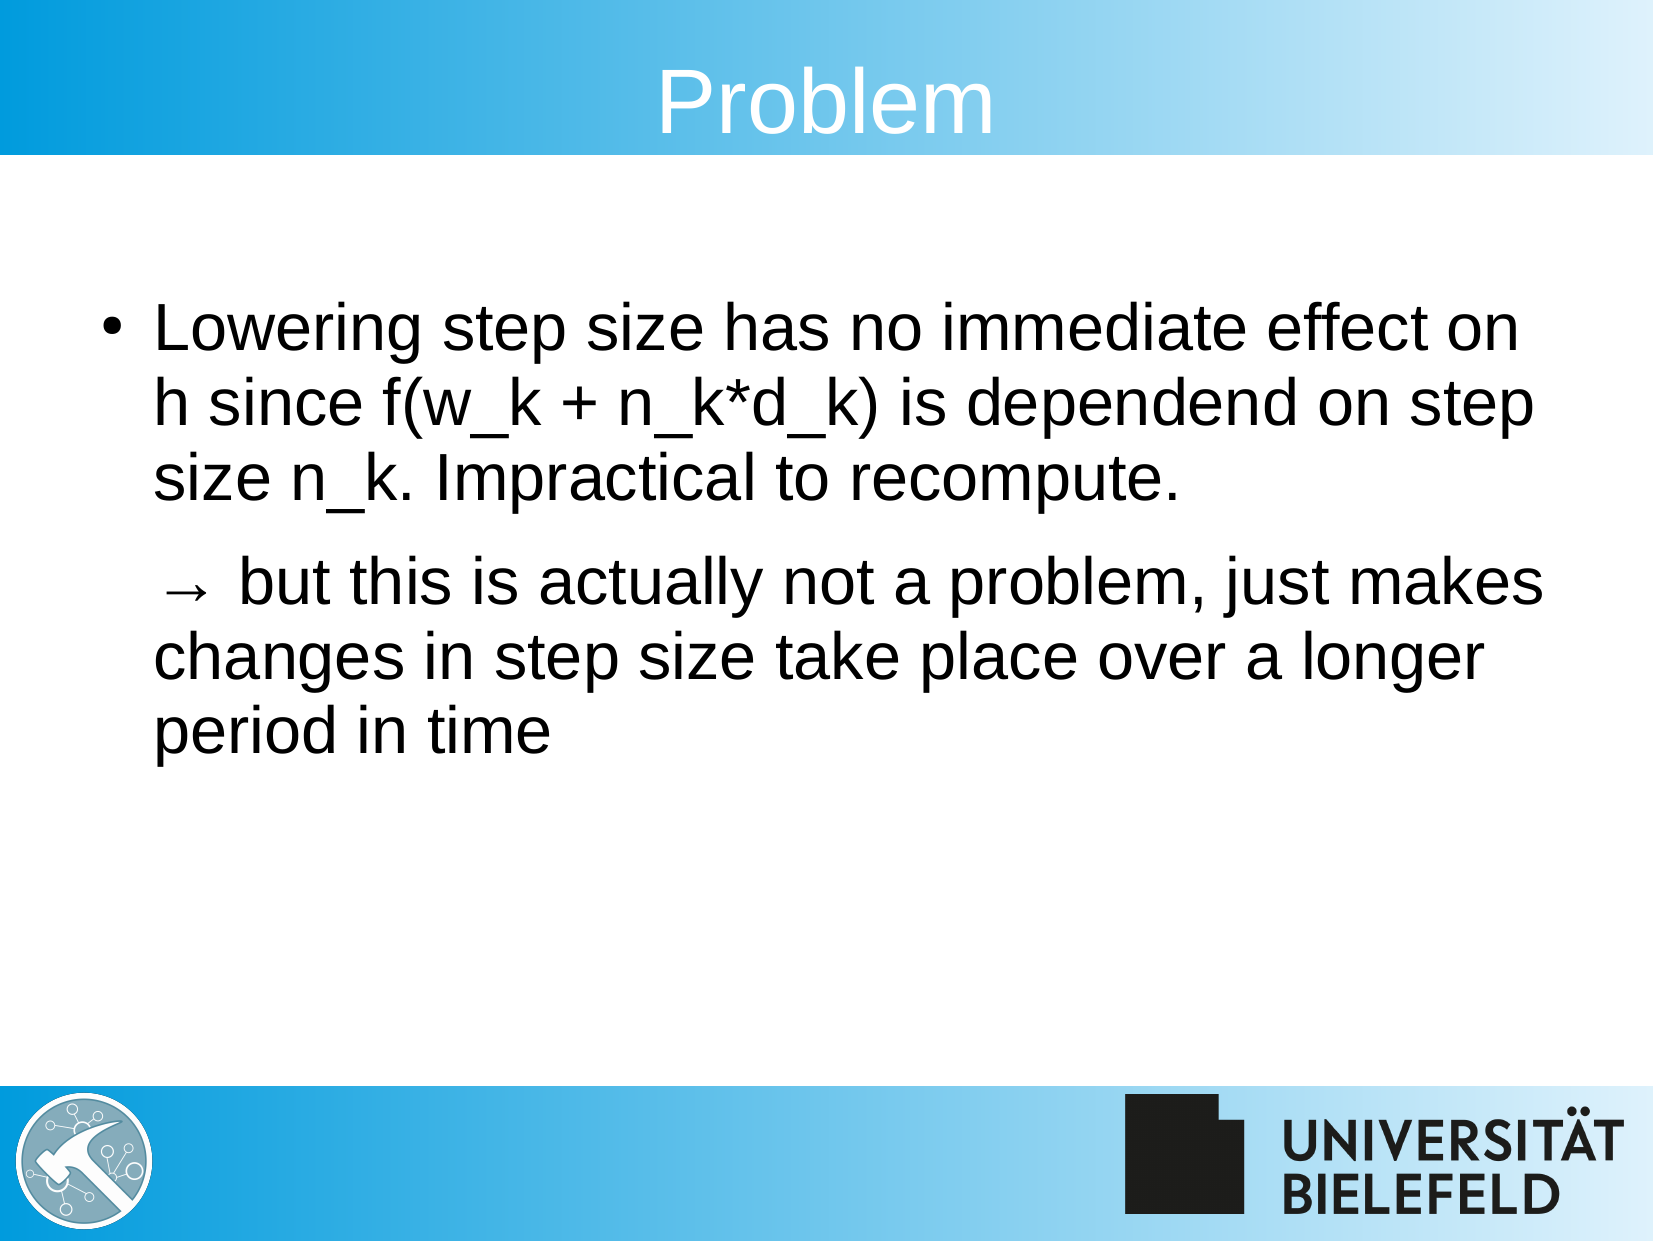

# Problem
Lowering step size has no immediate effect on h since f(w_k + n_k*d_k) is dependend on step size n_k. Impractical to recompute.
→ but this is actually not a problem, just makes changes in step size take place over a longer period in time